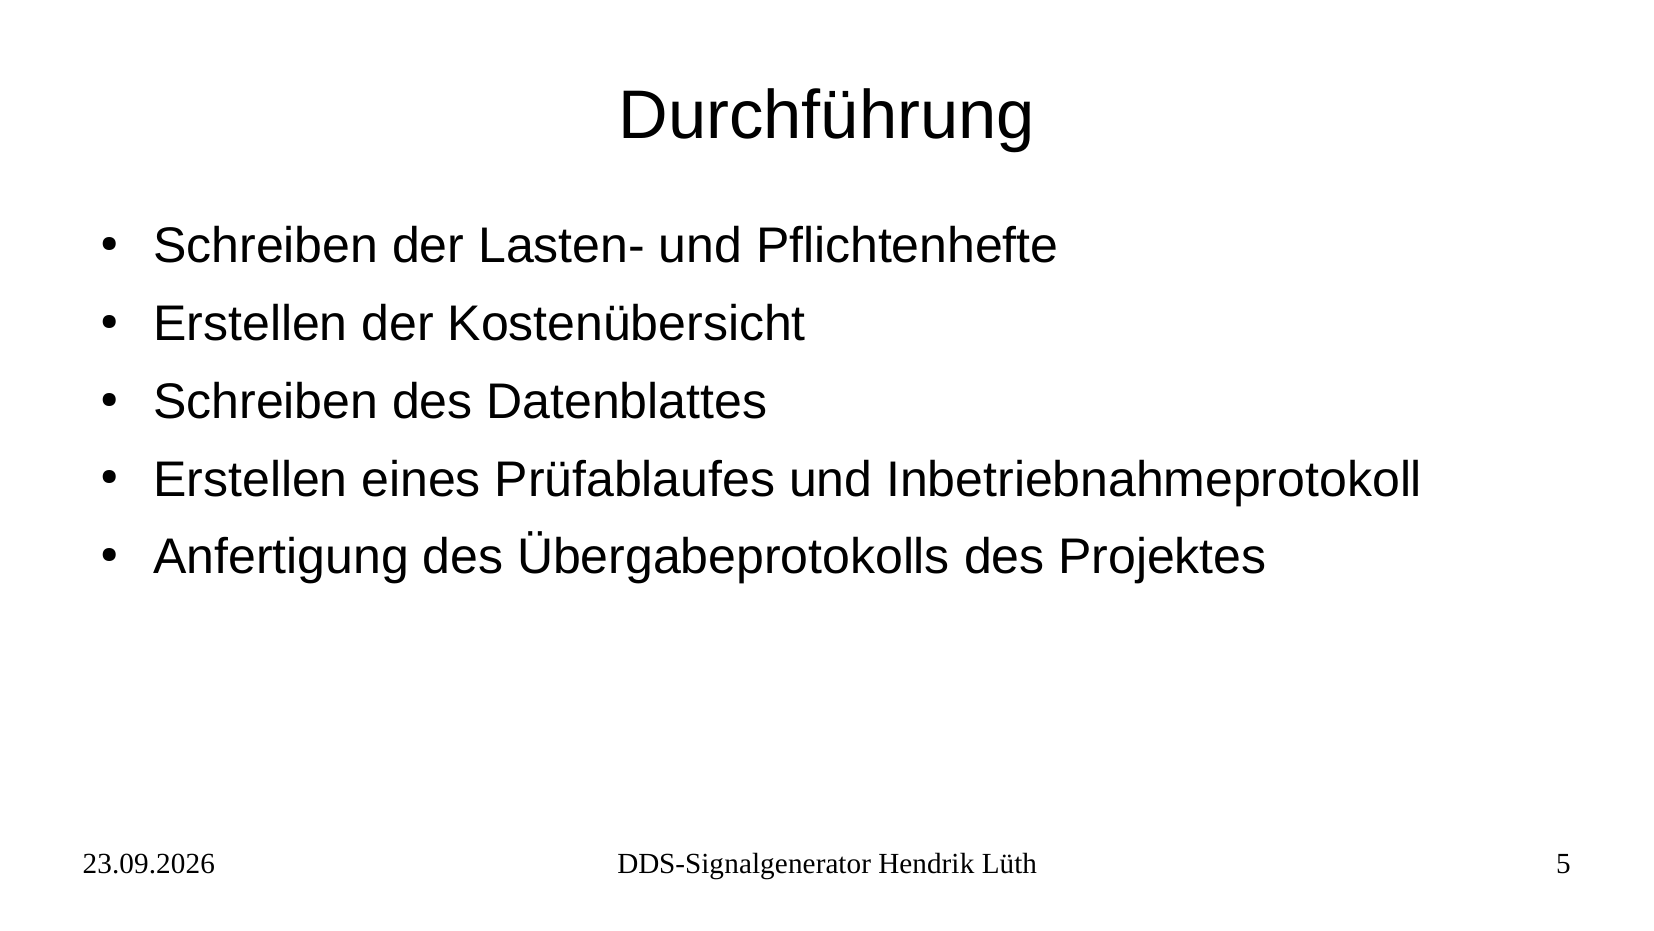

# Durchführung
Schreiben der Lasten- und Pflichtenhefte
Erstellen der Kostenübersicht
Schreiben des Datenblattes
Erstellen eines Prüfablaufes und Inbetriebnahmeprotokoll
Anfertigung des Übergabeprotokolls des Projektes
DDS-Signalgenerator Hendrik Lüth
5